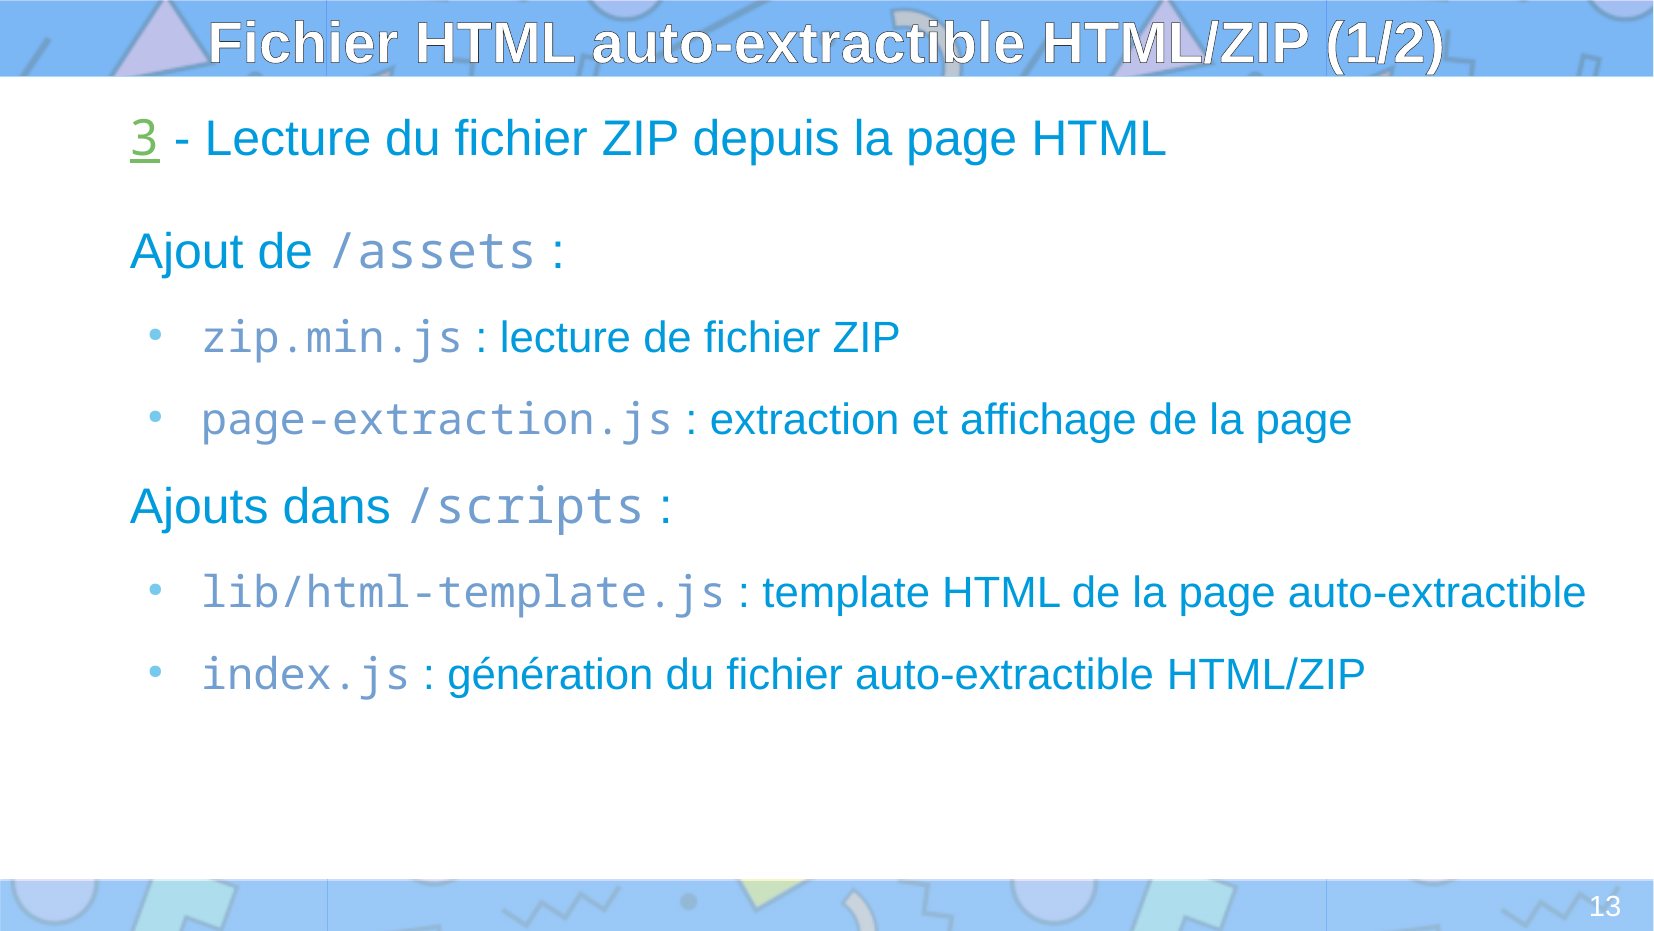

# Fichier HTML auto-extractible HTML/ZIP (1/2)
3️ - Lecture du fichier ZIP depuis la page HTML
Ajout de /assets :
zip.min.js : lecture de fichier ZIP
page-extraction.js : extraction et affichage de la page
Ajouts dans /scripts :
lib/html-template.js : template HTML de la page auto-extractible
index.js : génération du fichier auto-extractible HTML/ZIP
13